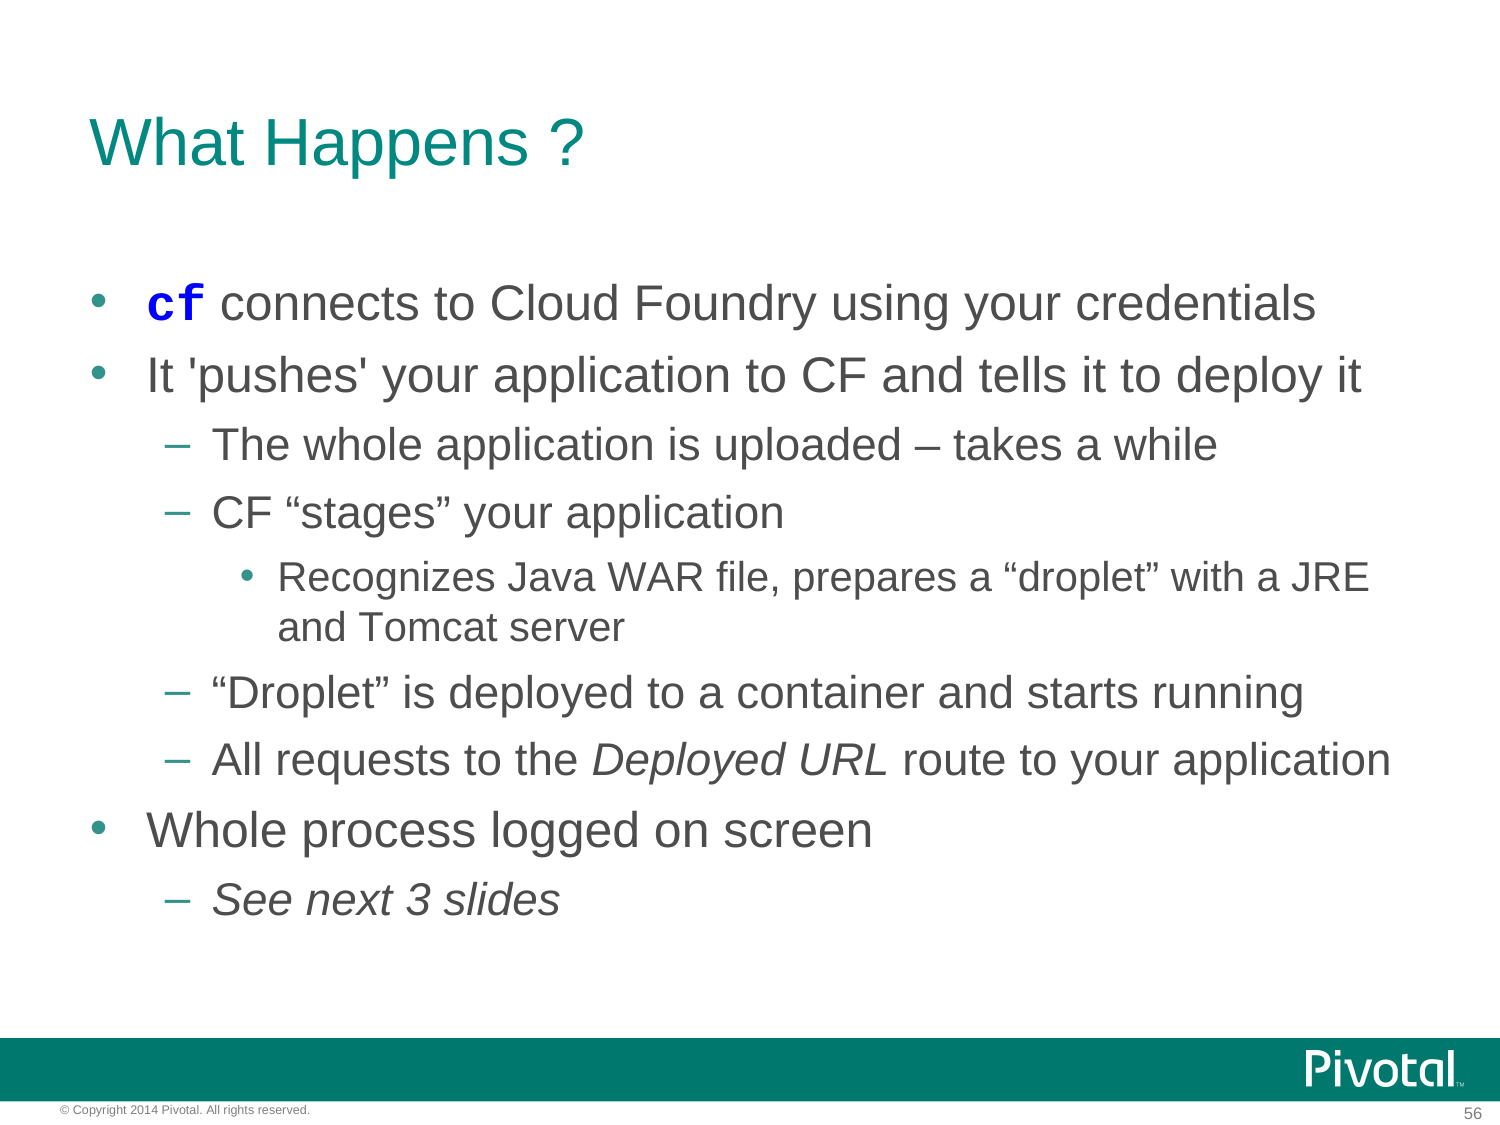

# What Happens ?
cf connects to Cloud Foundry using your credentials
It 'pushes' your application to CF and tells it to deploy it
The whole application is uploaded – takes a while
CF “stages” your application
Recognizes Java WAR file, prepares a “droplet” with a JRE and Tomcat server
“Droplet” is deployed to a container and starts running
All requests to the Deployed URL route to your application
Whole process logged on screen
See next 3 slides